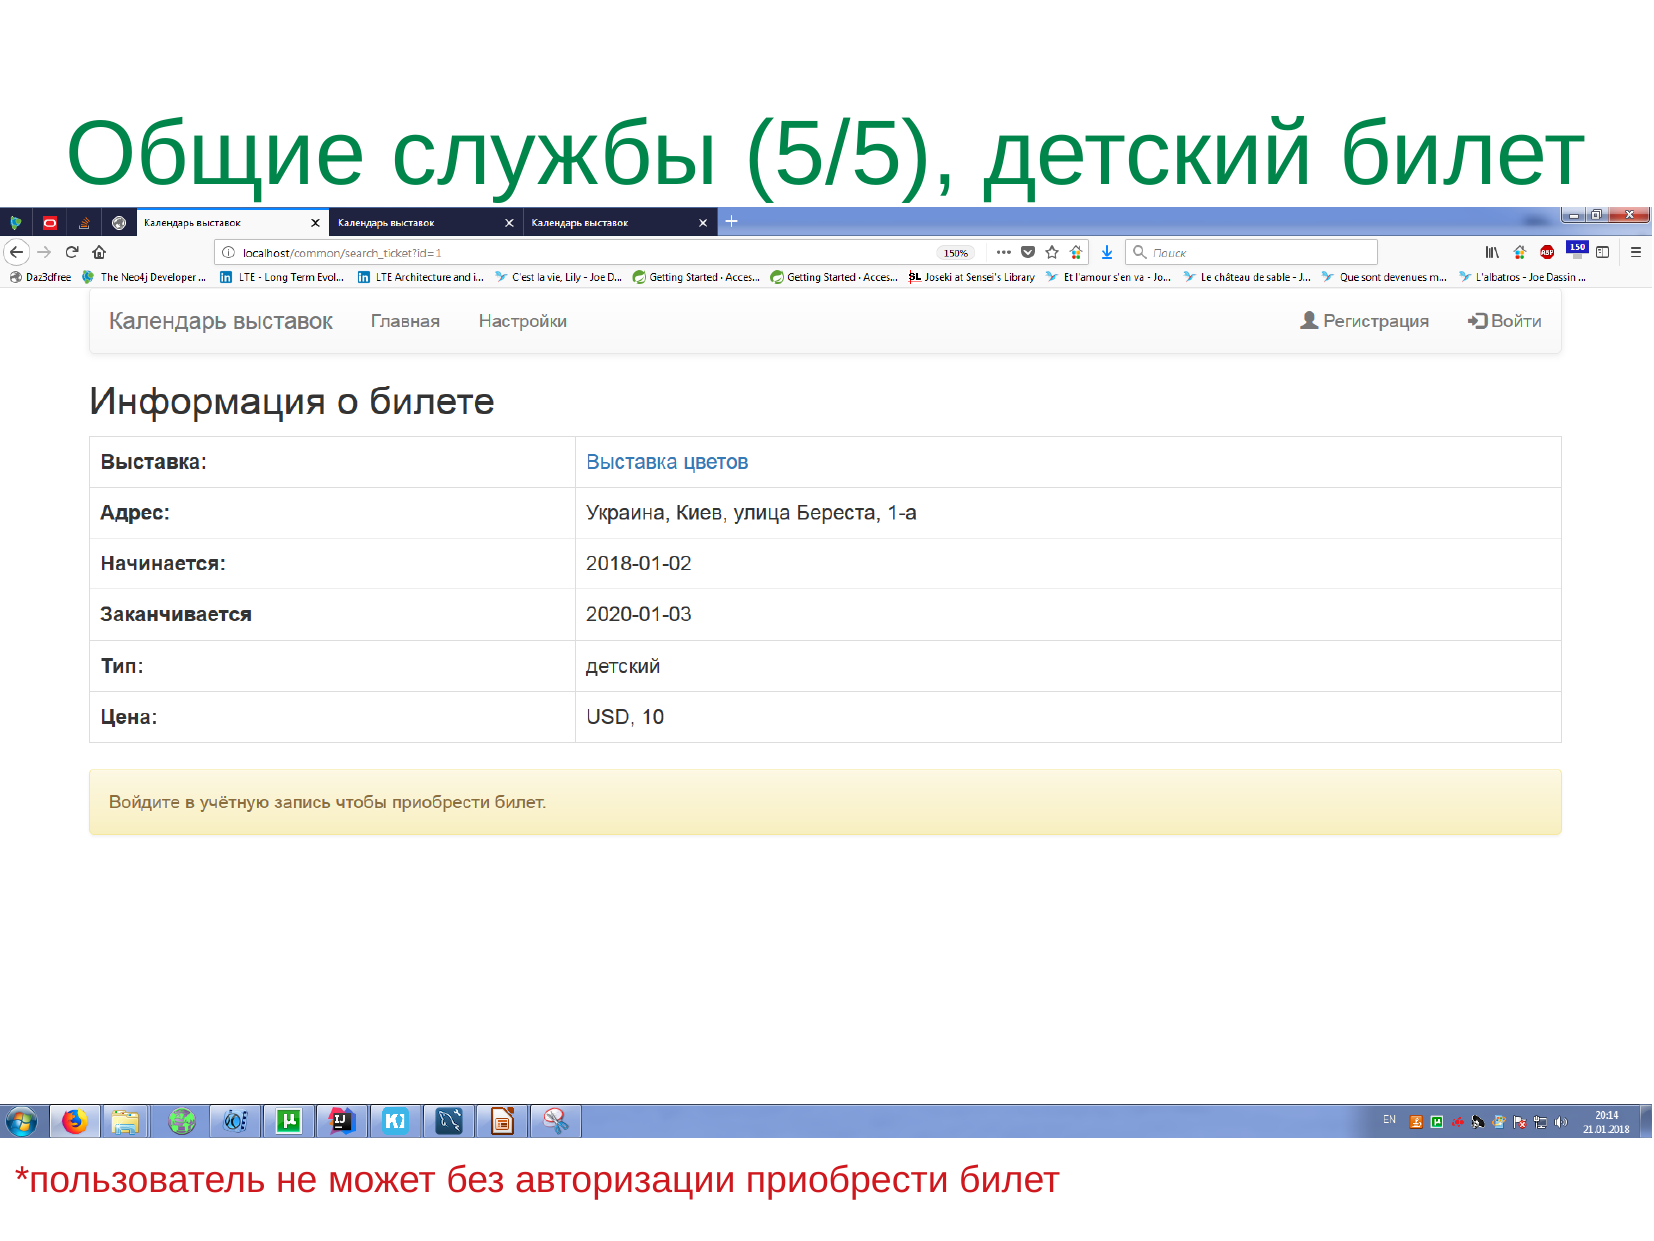

# Общие службы (5/5), детский билет
*пользователь не может без авторизации приобрести билет